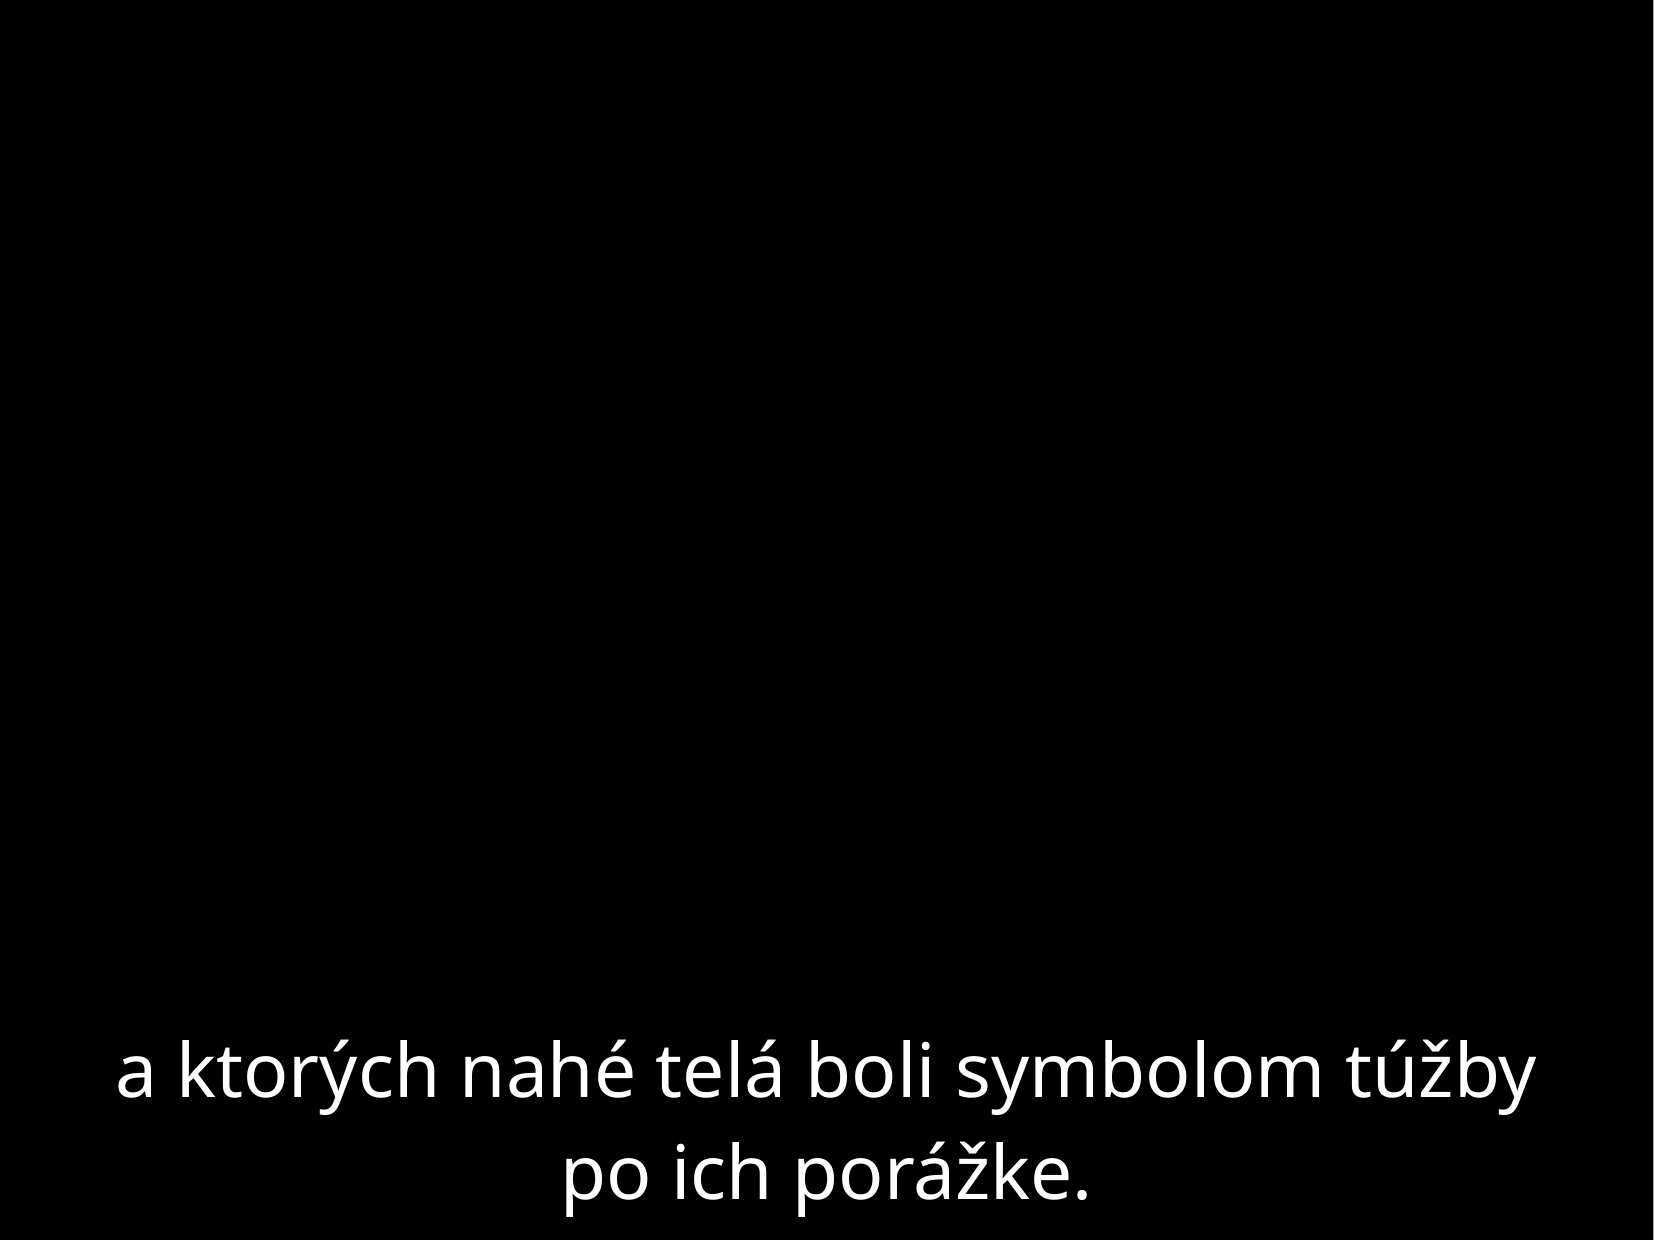

# a ktorých nahé telá boli symbolom túžby po ich porážke.